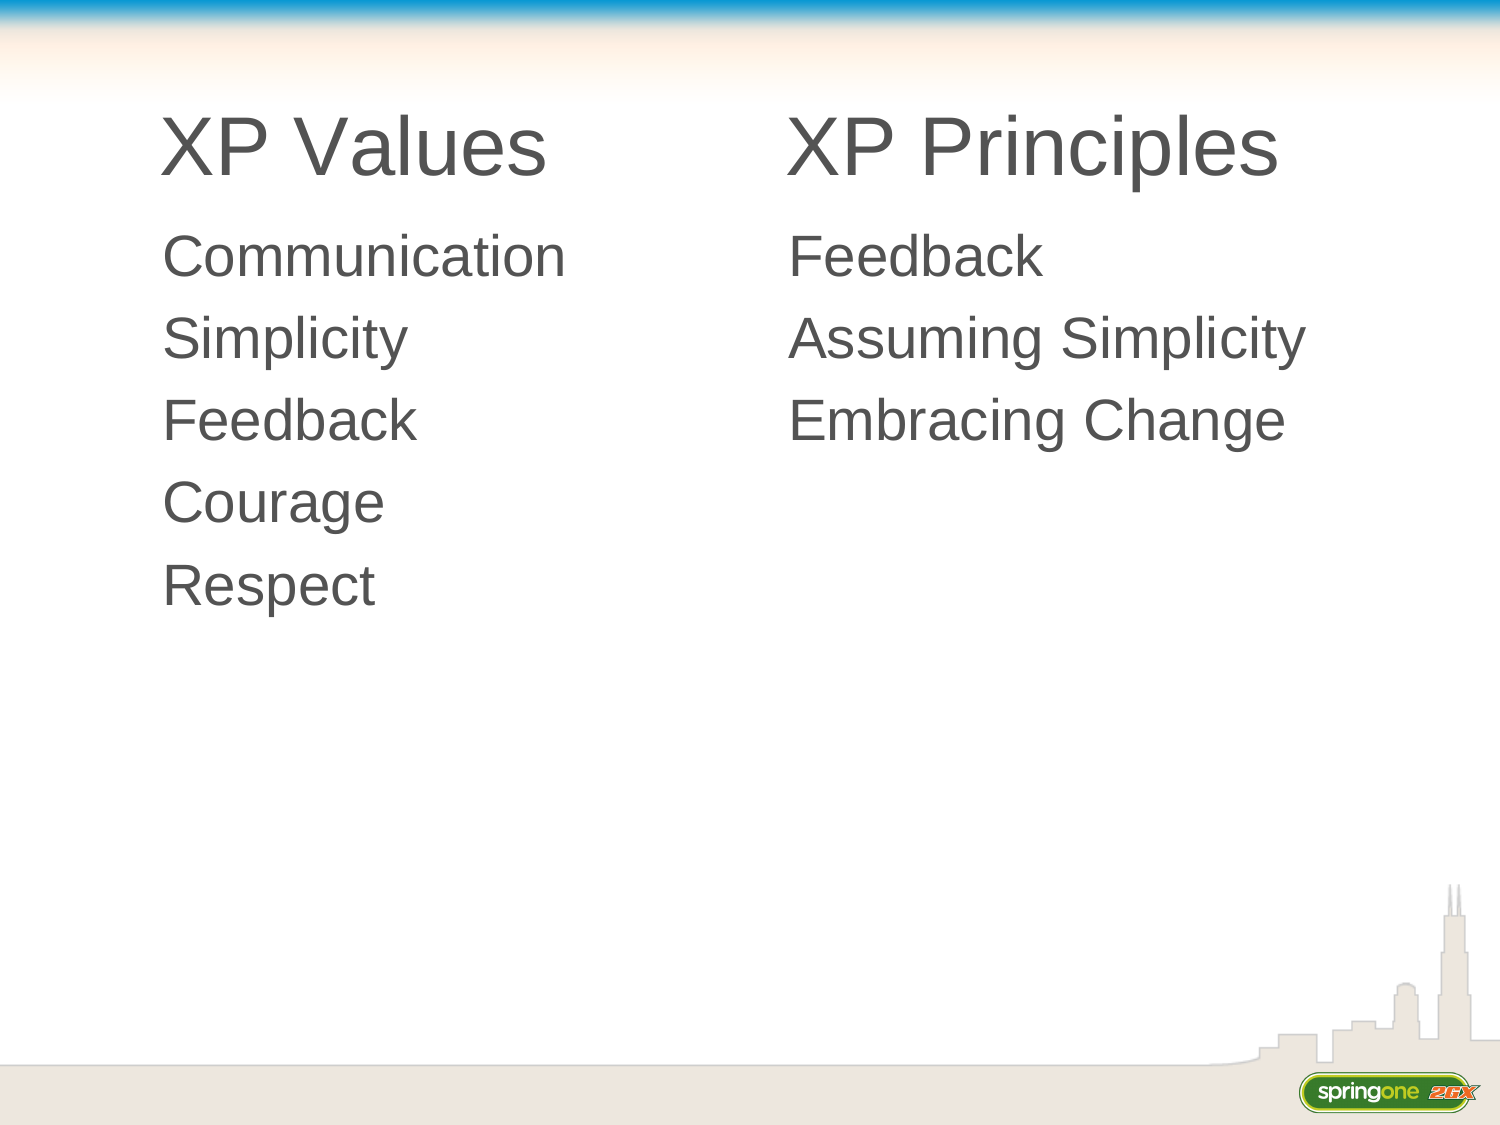

# XP Principles
XP Values
Feedback
Assuming Simplicity
Embracing Change
Communication
Simplicity
Feedback
Courage
Respect